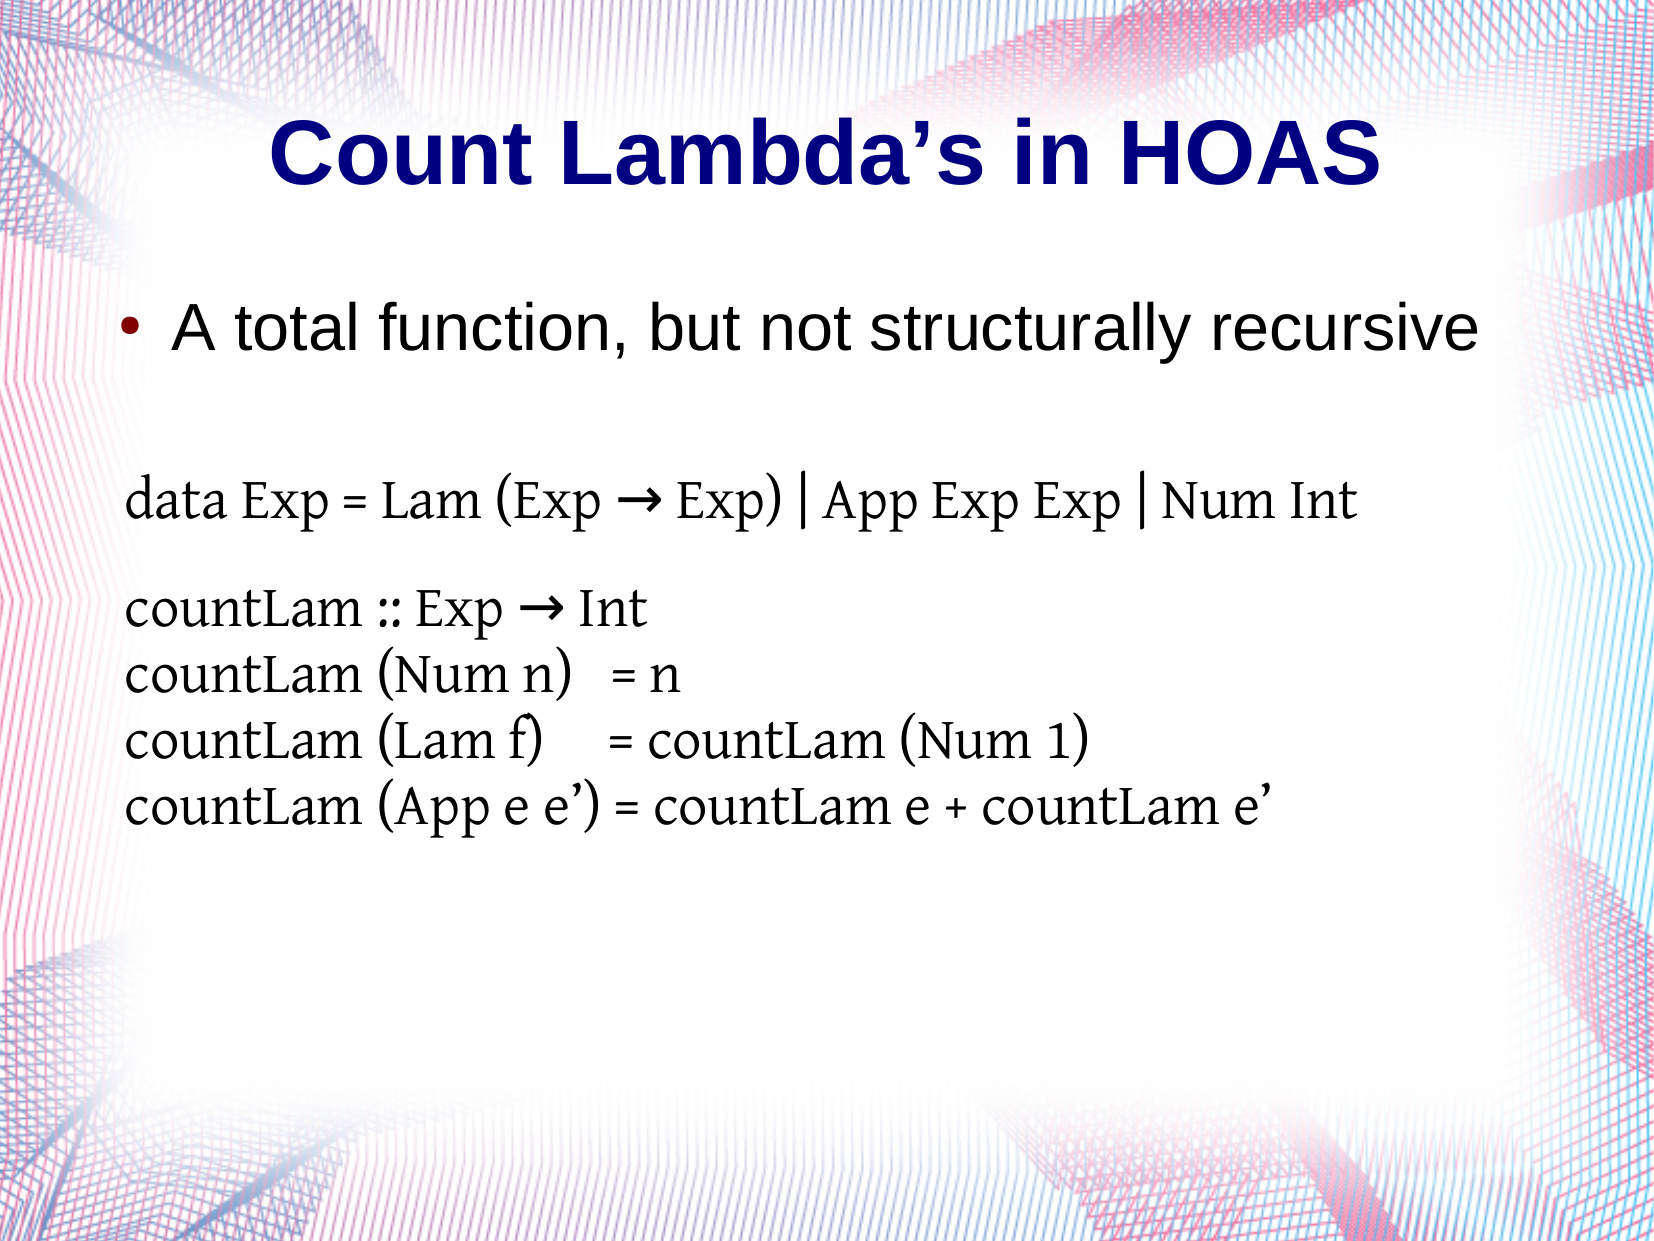

# Count Lambda’s in HOAS
A total function, but not structurally recursive
data Exp = Lam (Exp → Exp) | App Exp Exp | Num Int
countLam :: Exp → Int
countLam (Num n) = n
countLam (Lam f) = countLam (Num 1)
countLam (App e e’) = countLam e + countLam e’